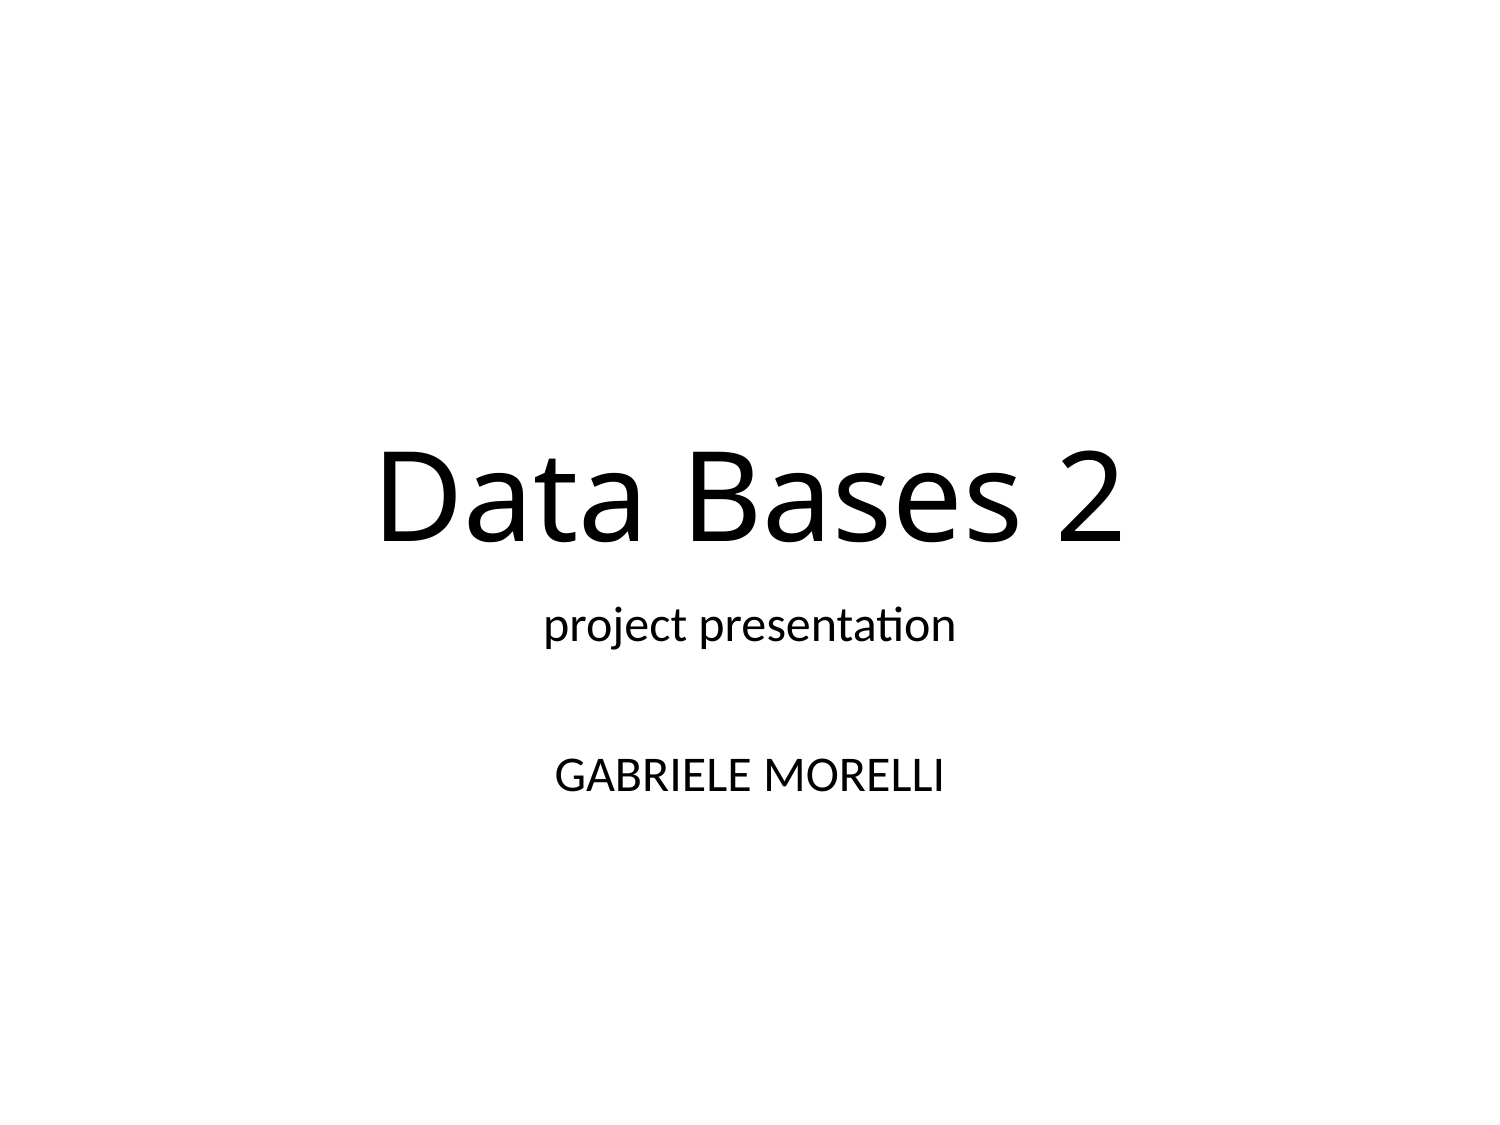

# Data Bases 2
project presentation
GABRIELE MORELLI